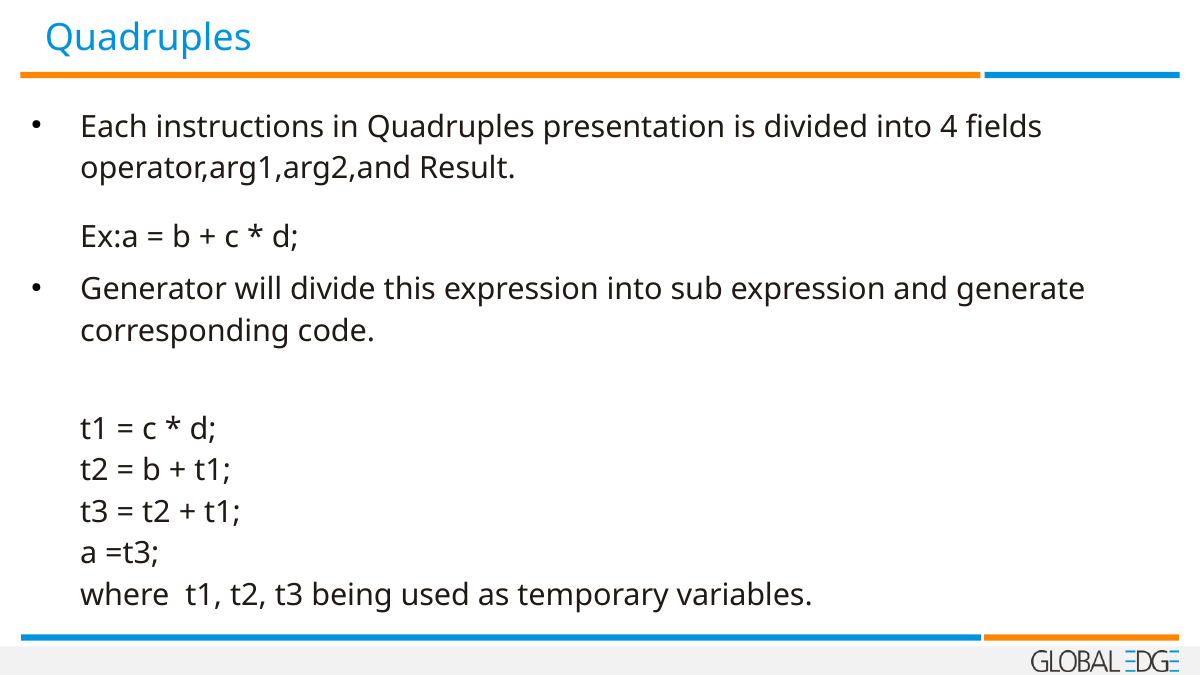

# Quadruples
Each instructions in Quadruples presentation is divided into 4 fields operator,arg1,arg2,and Result.
Ex:a = b + c * d;
Generator will divide this expression into sub expression and generate corresponding code.
t1 = c * d;
t2 = b + t1;
t3 = t2 + t1;
a =t3;
where t1, t2, t3 being used as temporary variables.